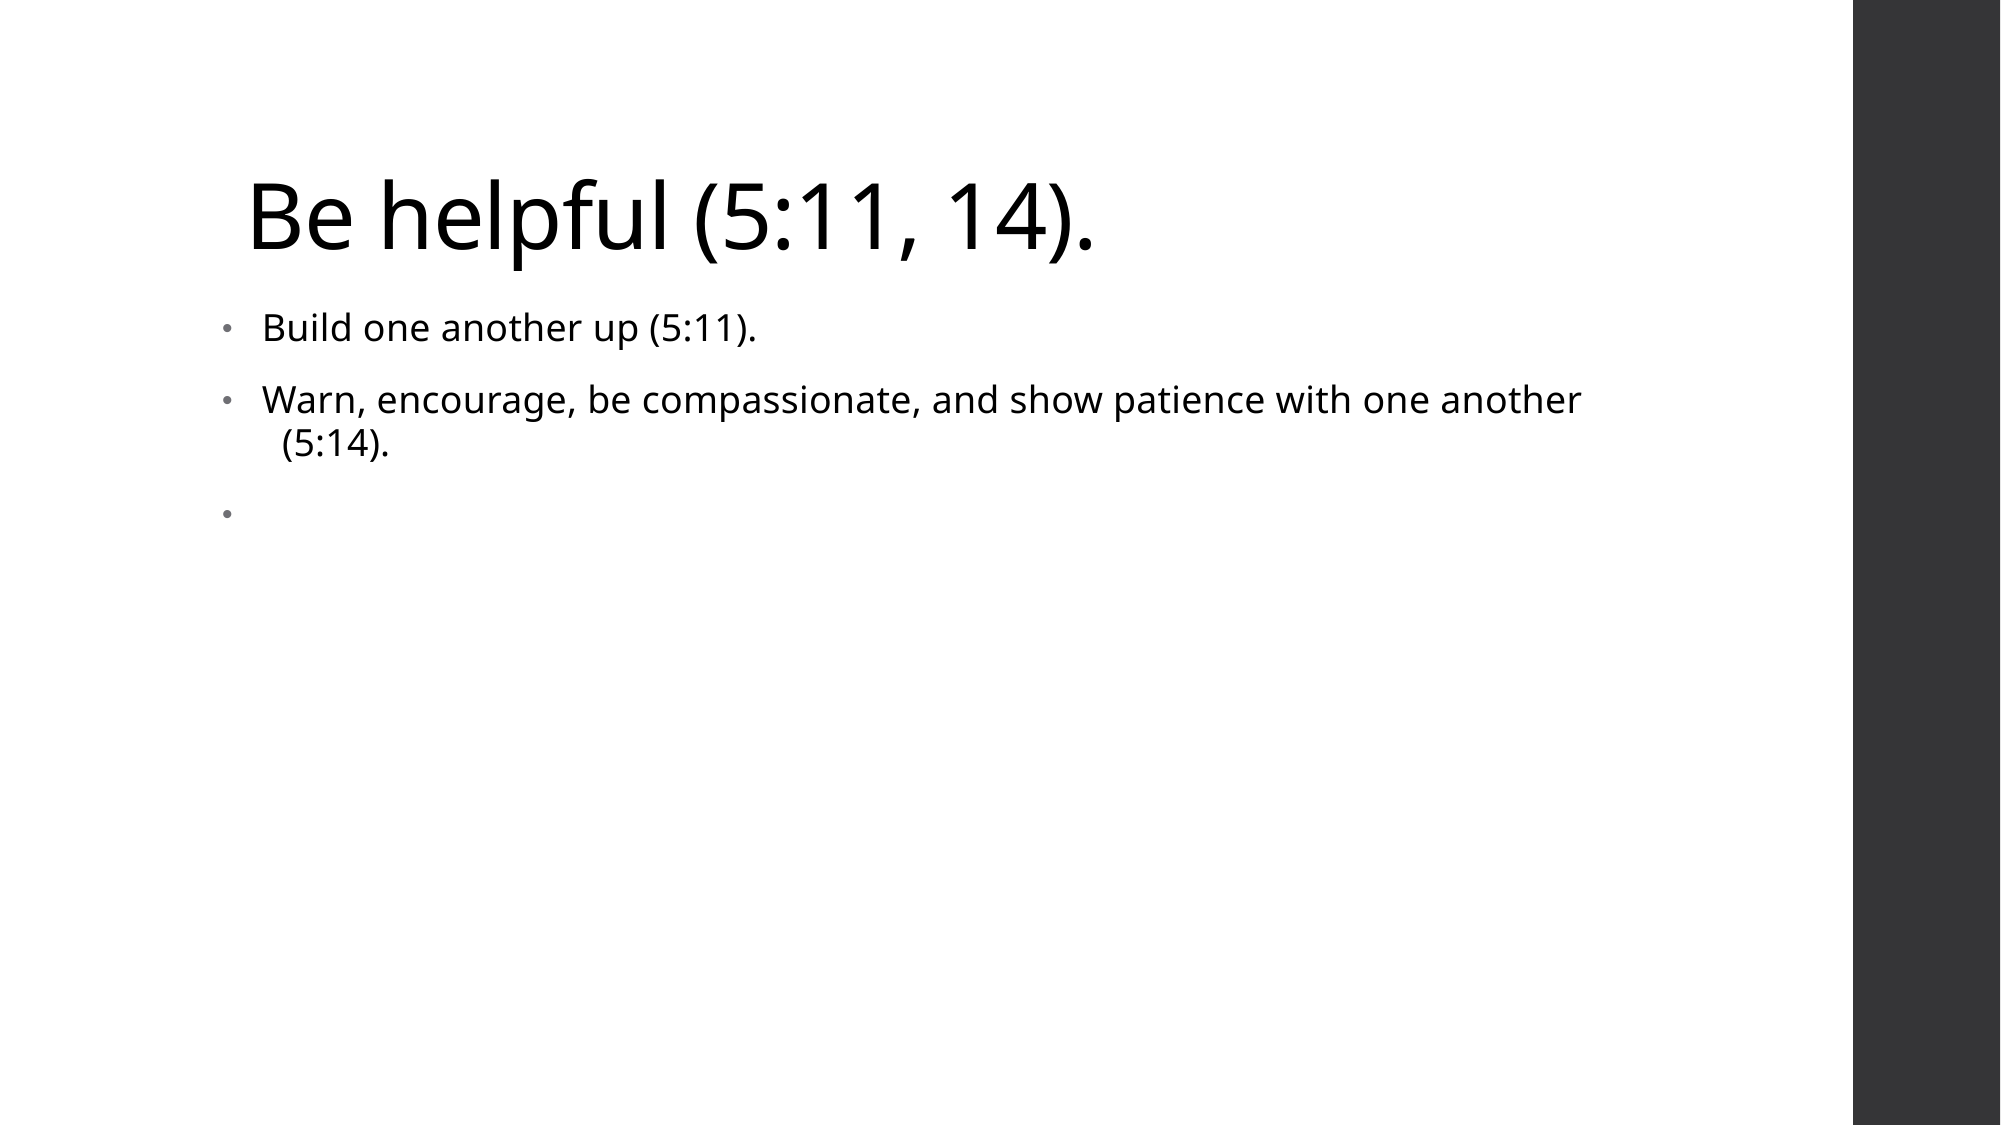

# Be helpful (5:11, 14).
 Build one another up (5:11).
 Warn, encourage, be compassionate, and show patience with one another (5:14).